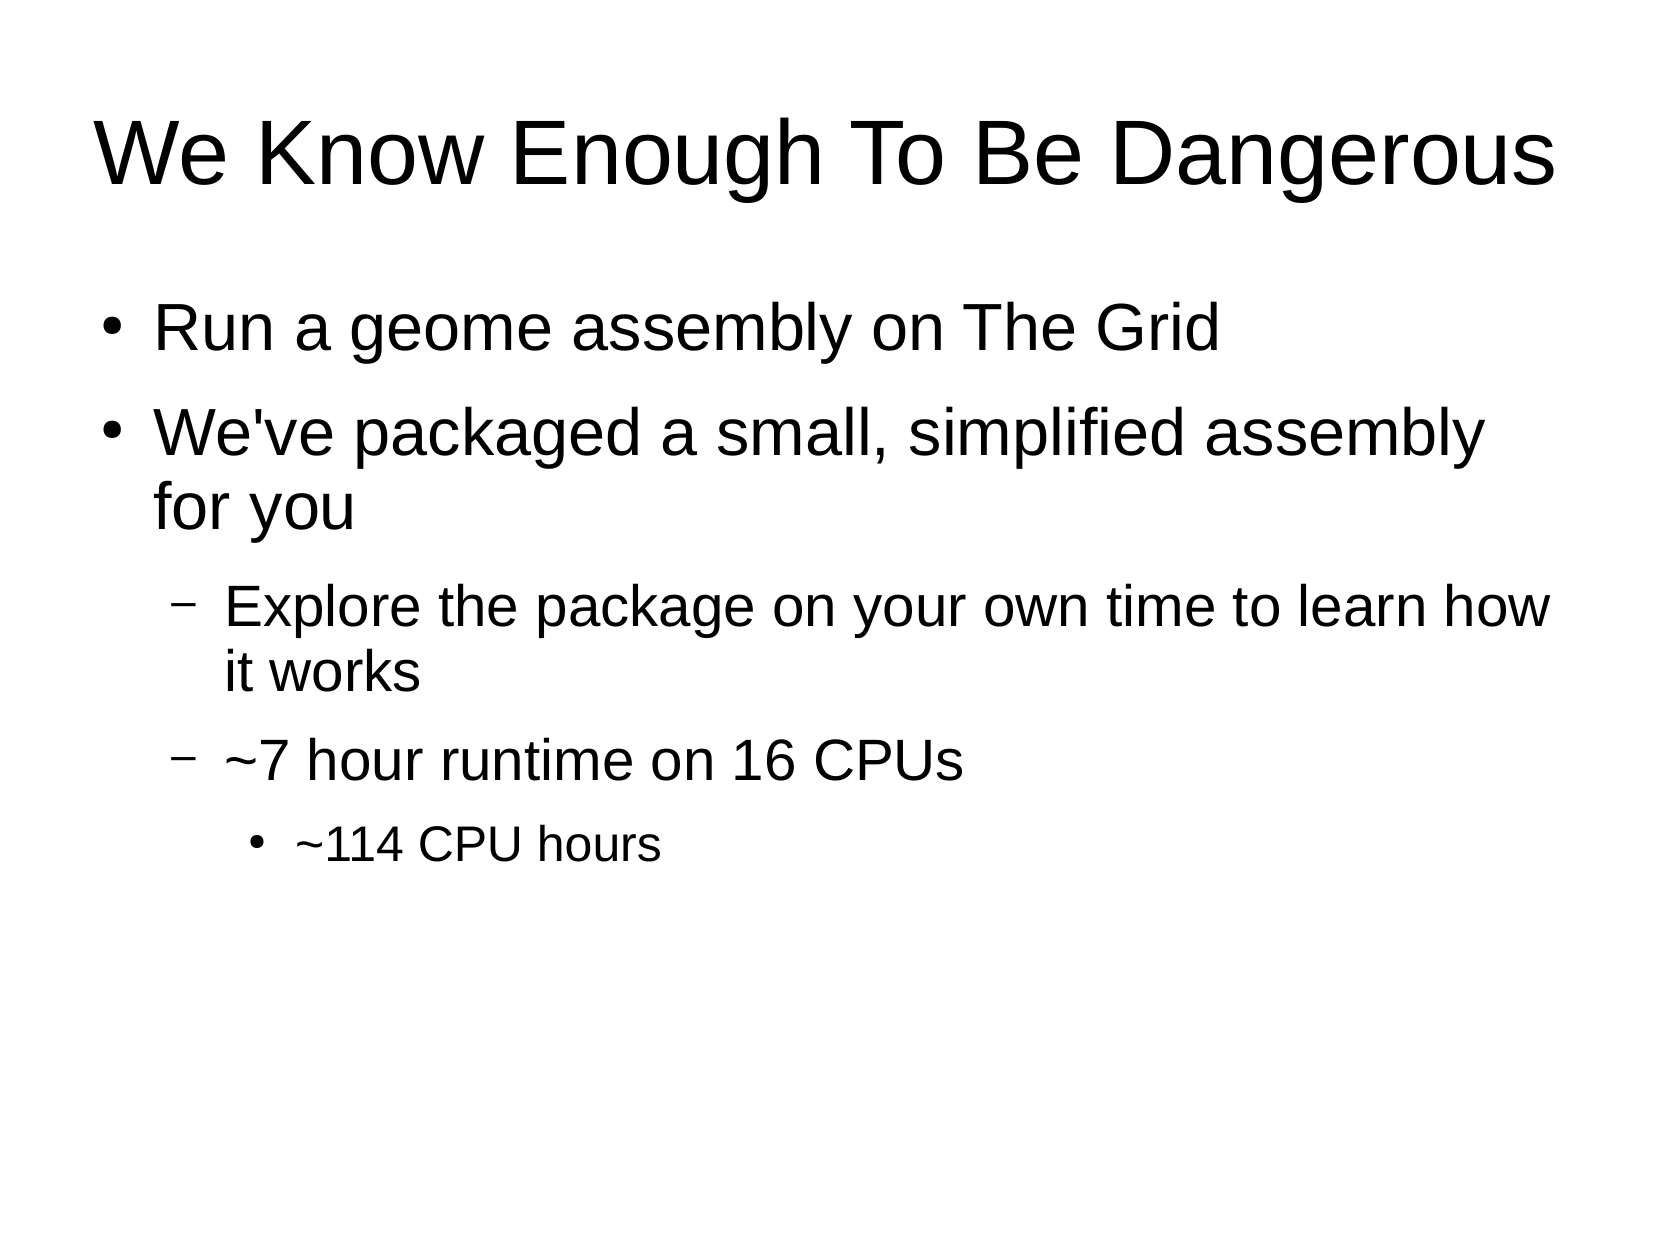

# We Know Enough To Be Dangerous
Run a geome assembly on The Grid
We've packaged a small, simplified assembly for you
Explore the package on your own time to learn how it works
~7 hour runtime on 16 CPUs
~114 CPU hours